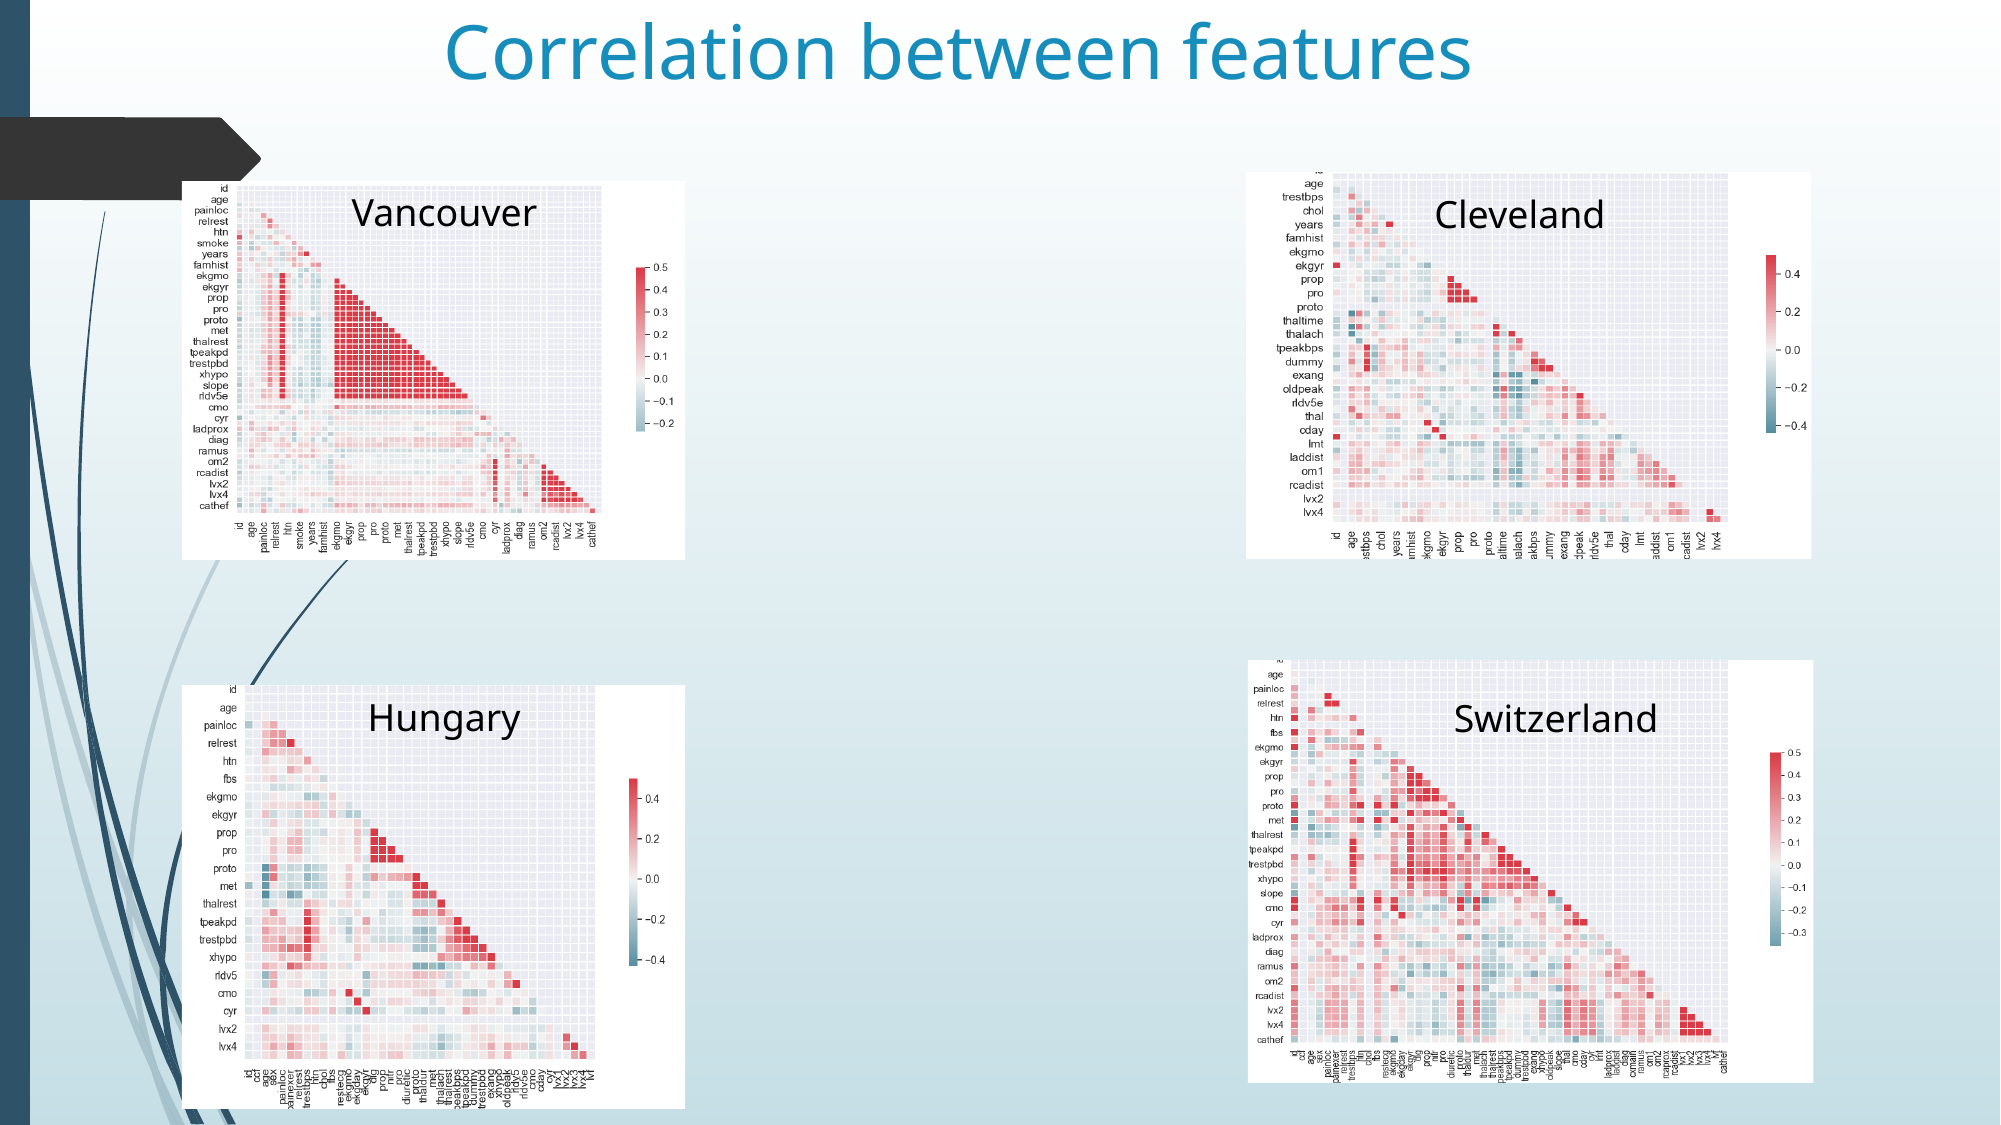

# Correlation between features
Cleveland
Vancouver
Hungary
Switzerland